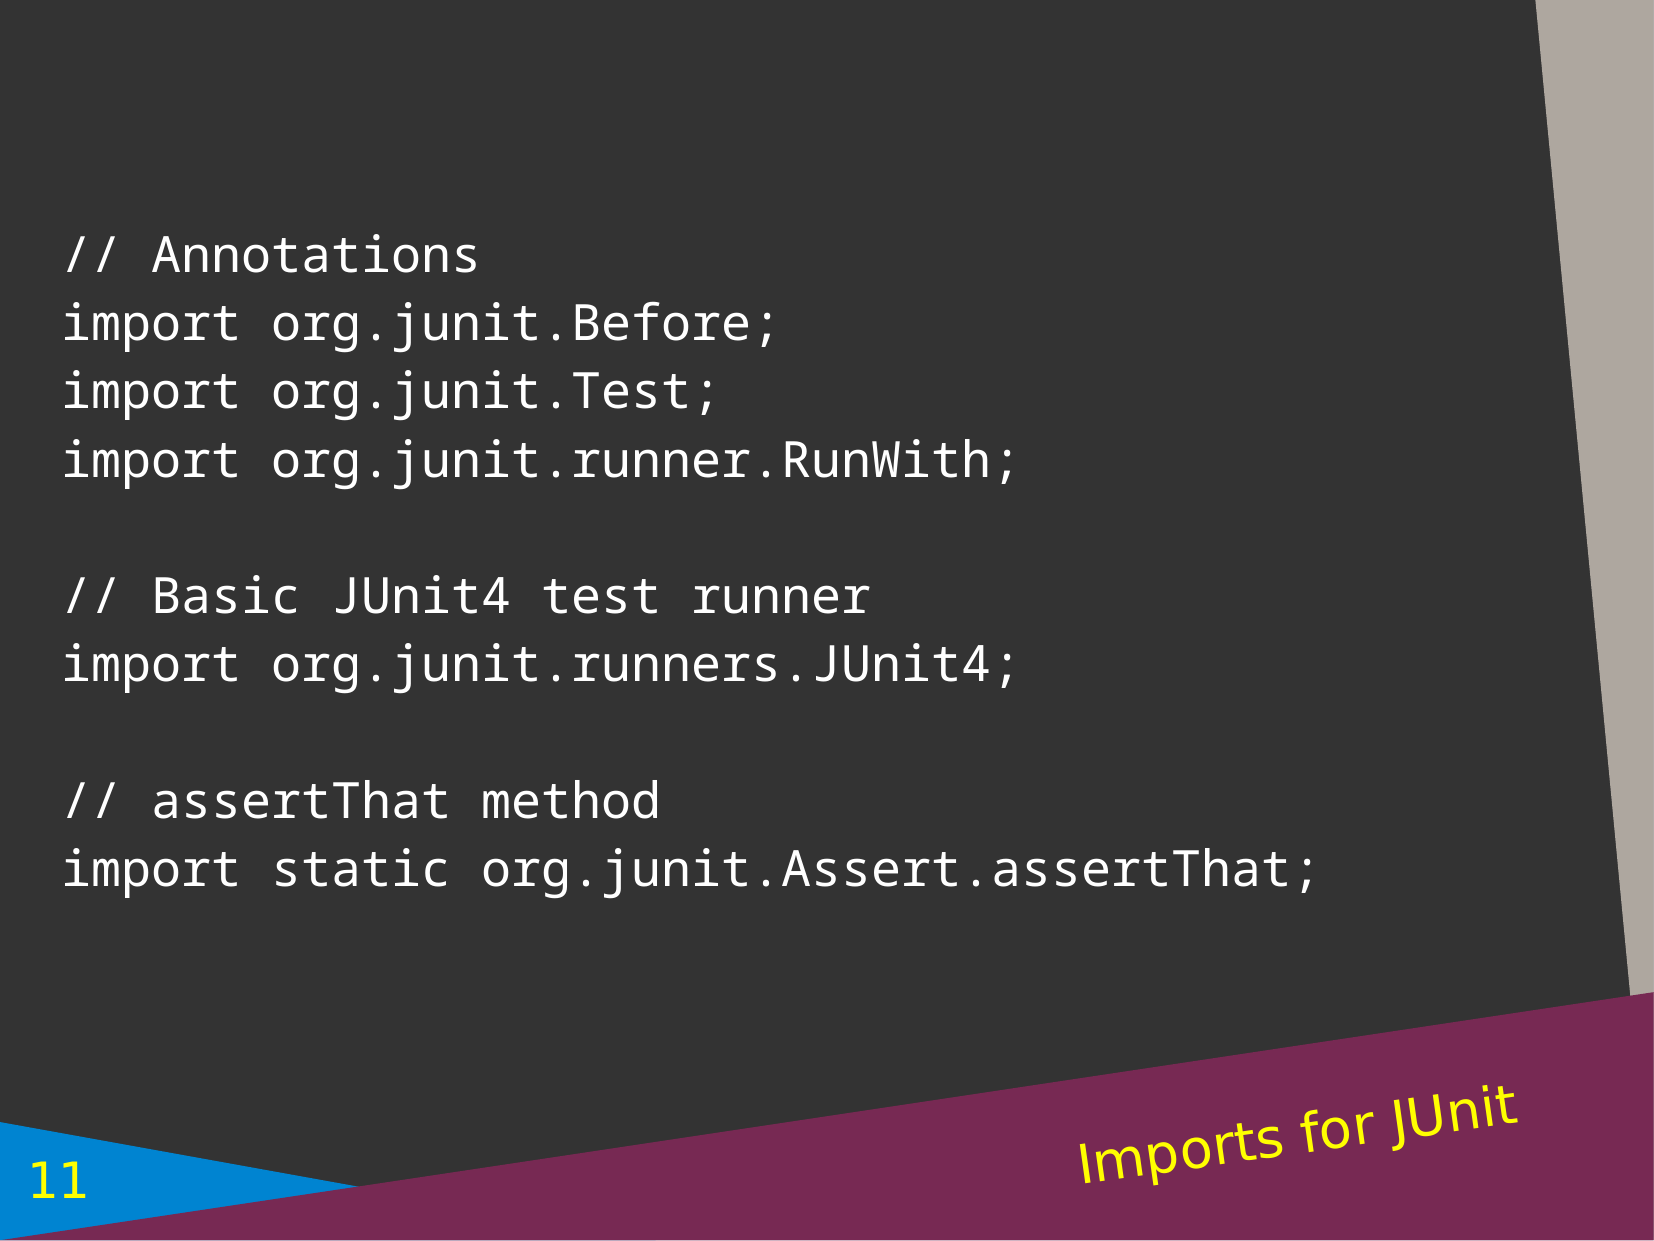

// Annotations
import org.junit.Before;
import org.junit.Test;
import org.junit.runner.RunWith;
// Basic JUnit4 test runner
import org.junit.runners.JUnit4;
// assertThat method
import static org.junit.Assert.assertThat;
# Imports for JUnit
11